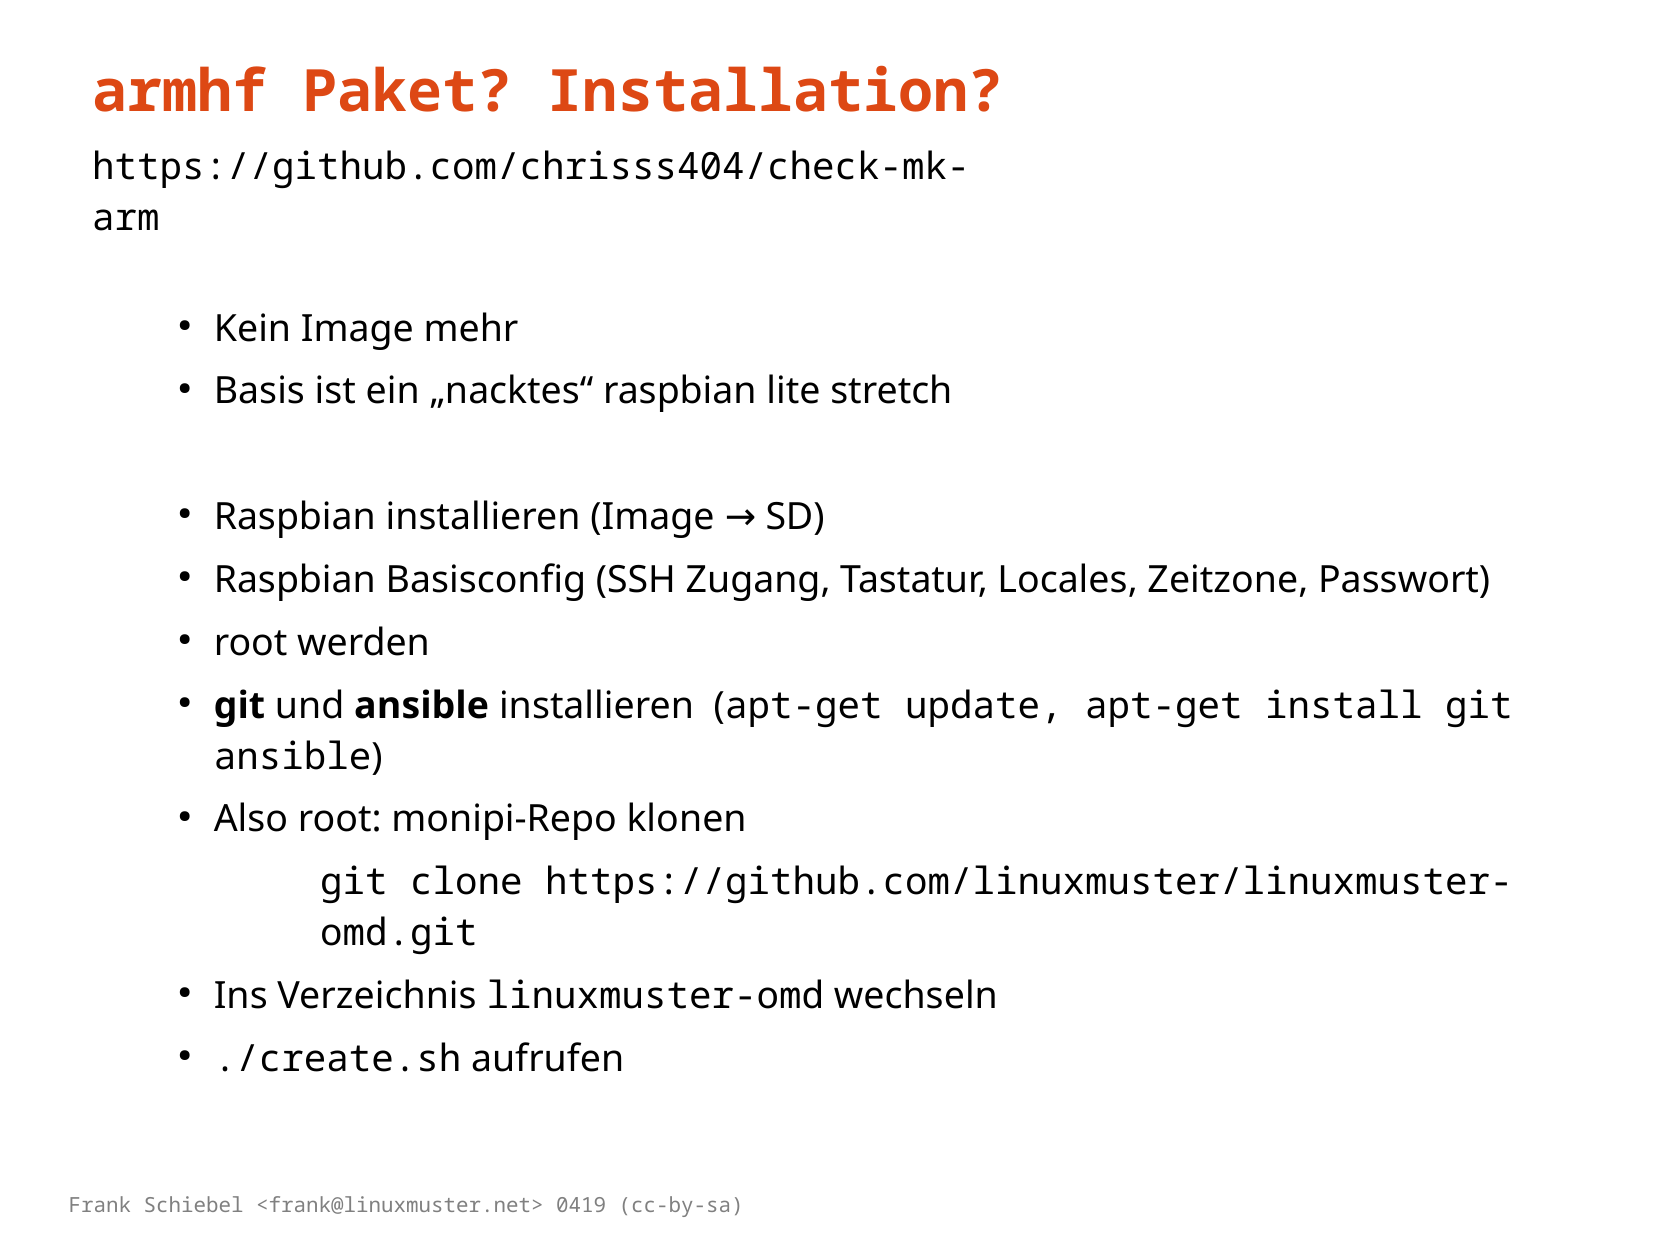

armhf Paket? Installation?
https://github.com/chrisss404/check-mk-arm
Kein Image mehr
Basis ist ein „nacktes“ raspbian lite stretch
Raspbian installieren (Image → SD)
Raspbian Basisconfig (SSH Zugang, Tastatur, Locales, Zeitzone, Passwort)
root werden
git und ansible installieren (apt-get update, apt-get install git ansible)
Also root: monipi-Repo klonen
git clone https://github.com/linuxmuster/linuxmuster-omd.git
Ins Verzeichnis linuxmuster-omd wechseln
./create.sh aufrufen